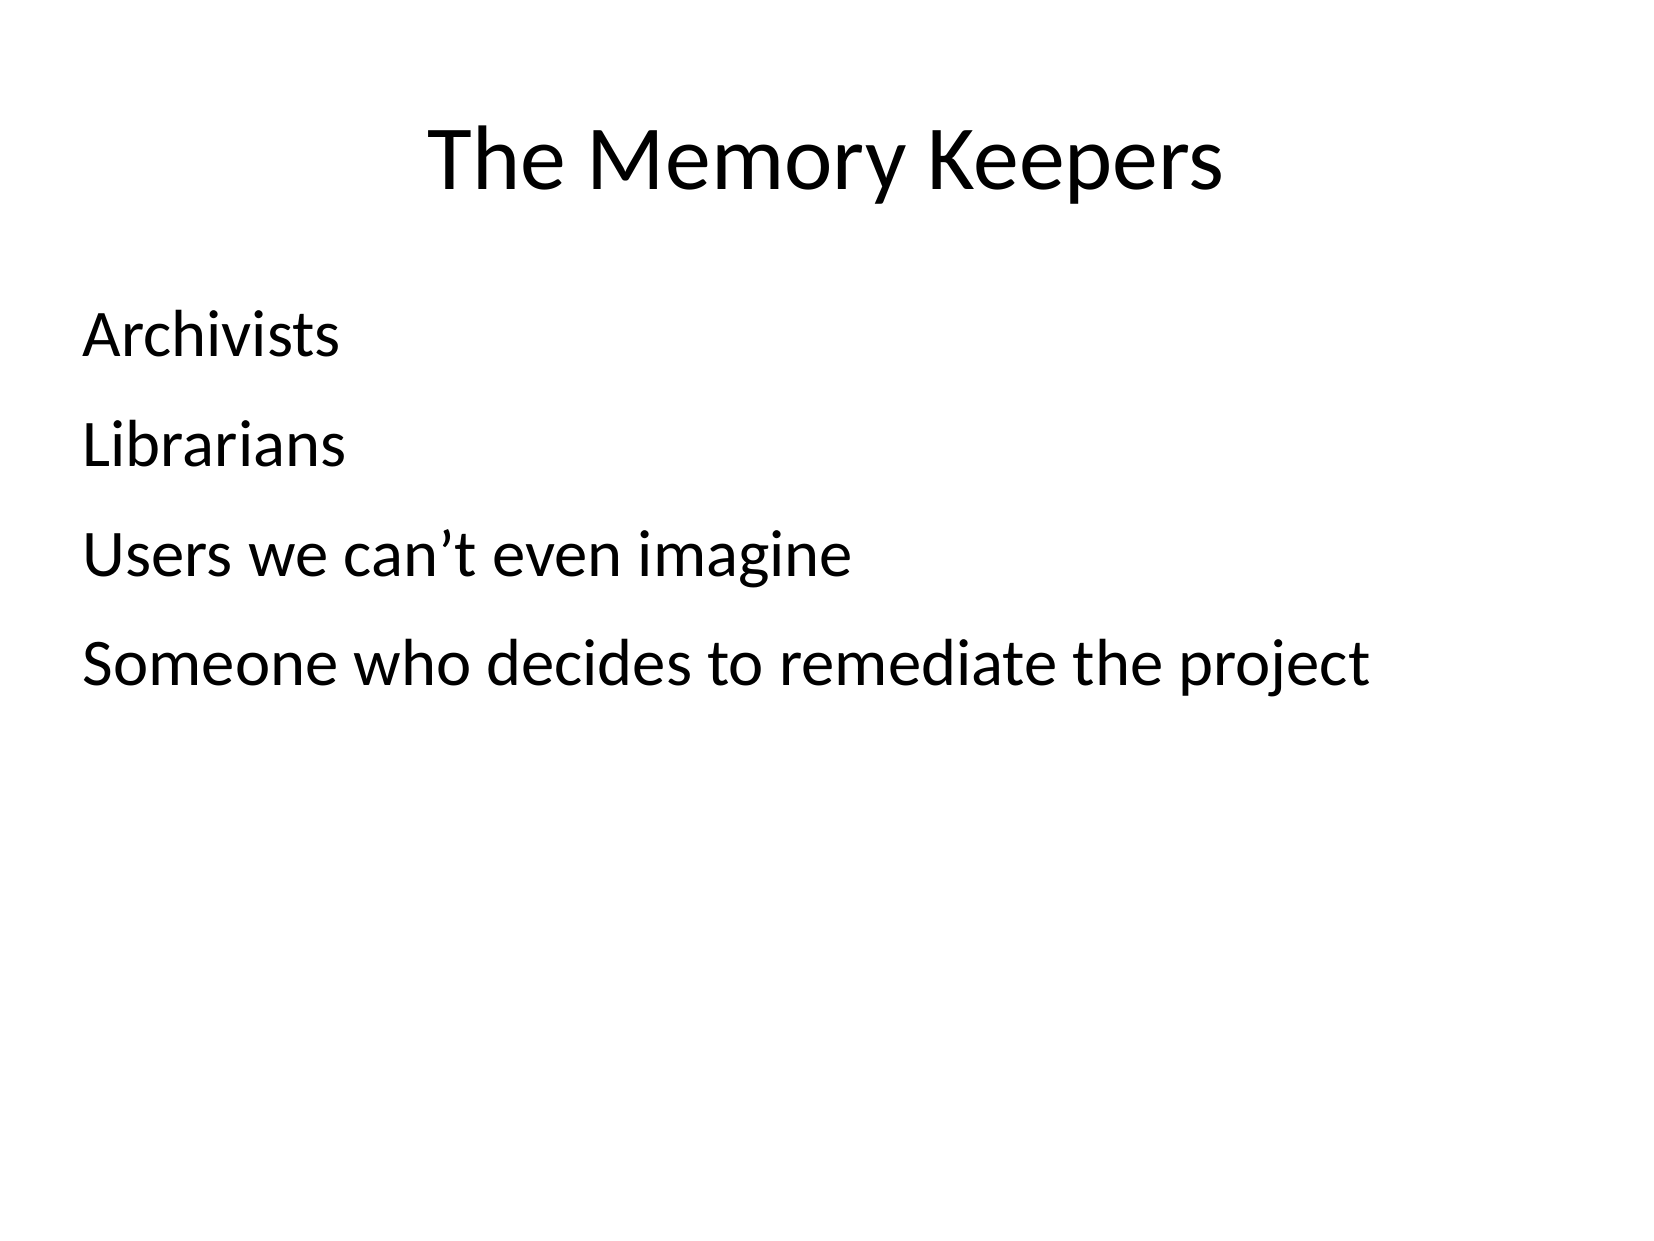

# The Memory Keepers
Archivists
Librarians
Users we can’t even imagine
Someone who decides to remediate the project